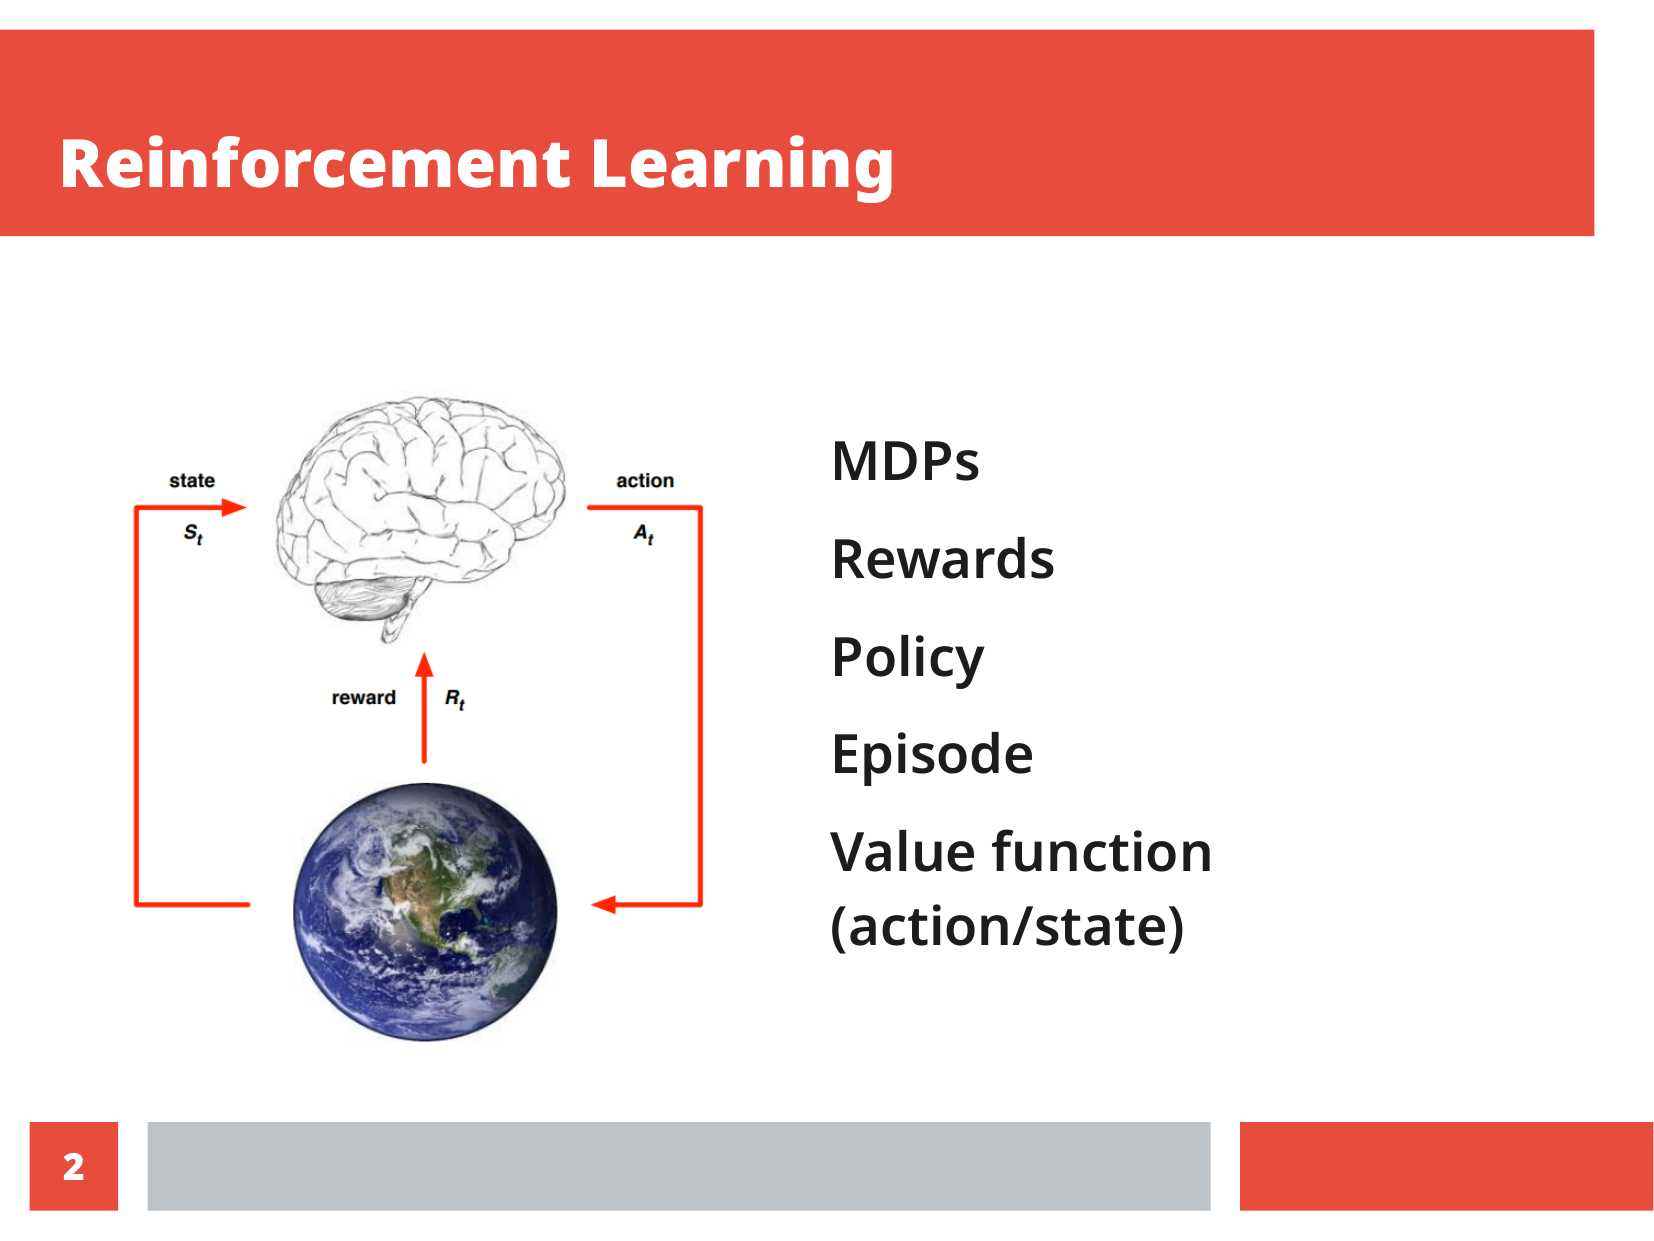

# Reinforcement Learning
MDPs
Rewards
Policy
Episode
Value function (action/state)
2